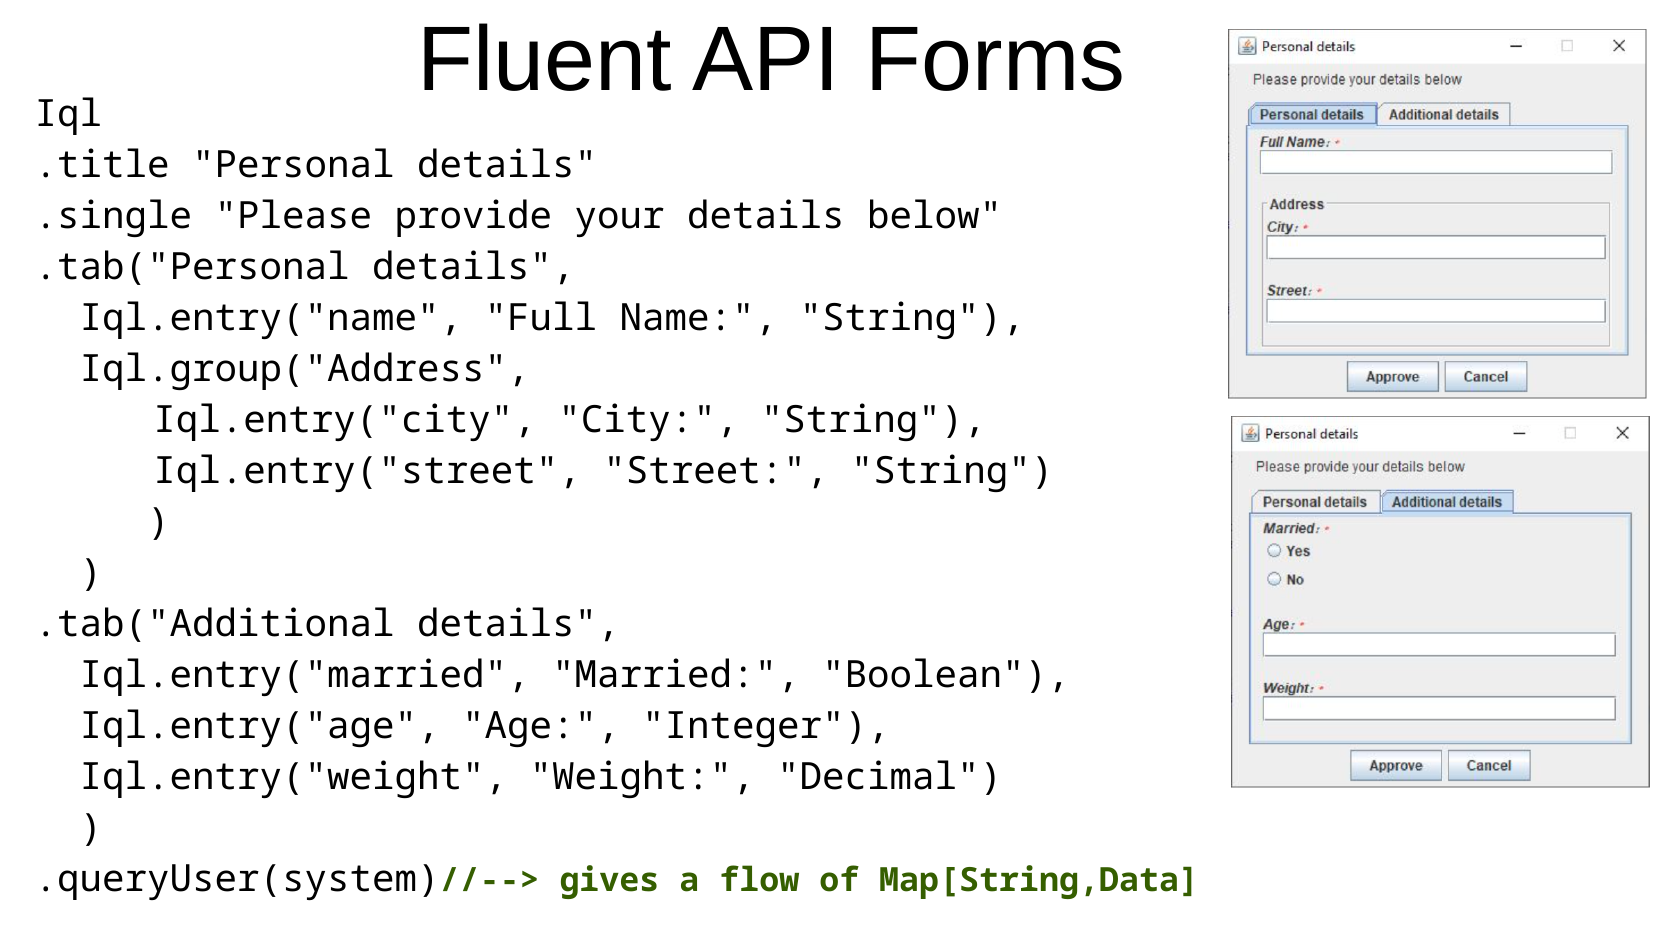

# Fluent API Forms
Iql
.title "Personal details"
.single "Please provide your details below"
.tab("Personal details",
 Iql.entry("name", "Full Name:", "String"),
 Iql.group("Address",
	 Iql.entry("city", "City:", "String"),
	 Iql.entry("street", "Street:", "String")
 )
 )
.tab("Additional details",
 Iql.entry("married", "Married:", "Boolean"),
 Iql.entry("age", "Age:", "Integer"),
 Iql.entry("weight", "Weight:", "Decimal")
 )
.queryUser(system)//--> gives a flow of Map[String,Data]